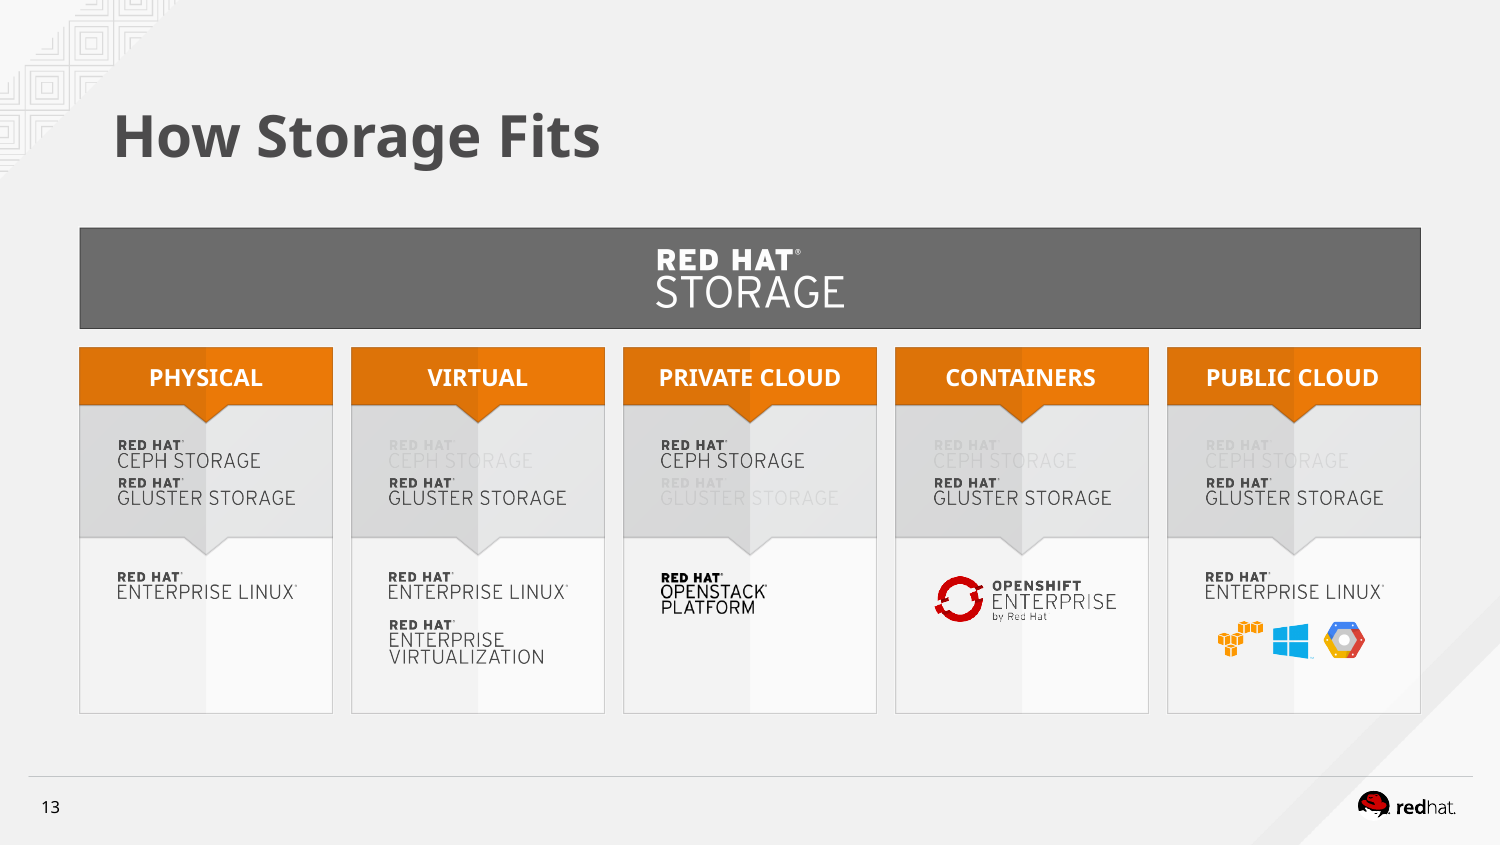

# How Storage Fits
PHYSICAL
VIRTUAL
PRIVATE CLOUD
CONTAINERS
PUBLIC CLOUD